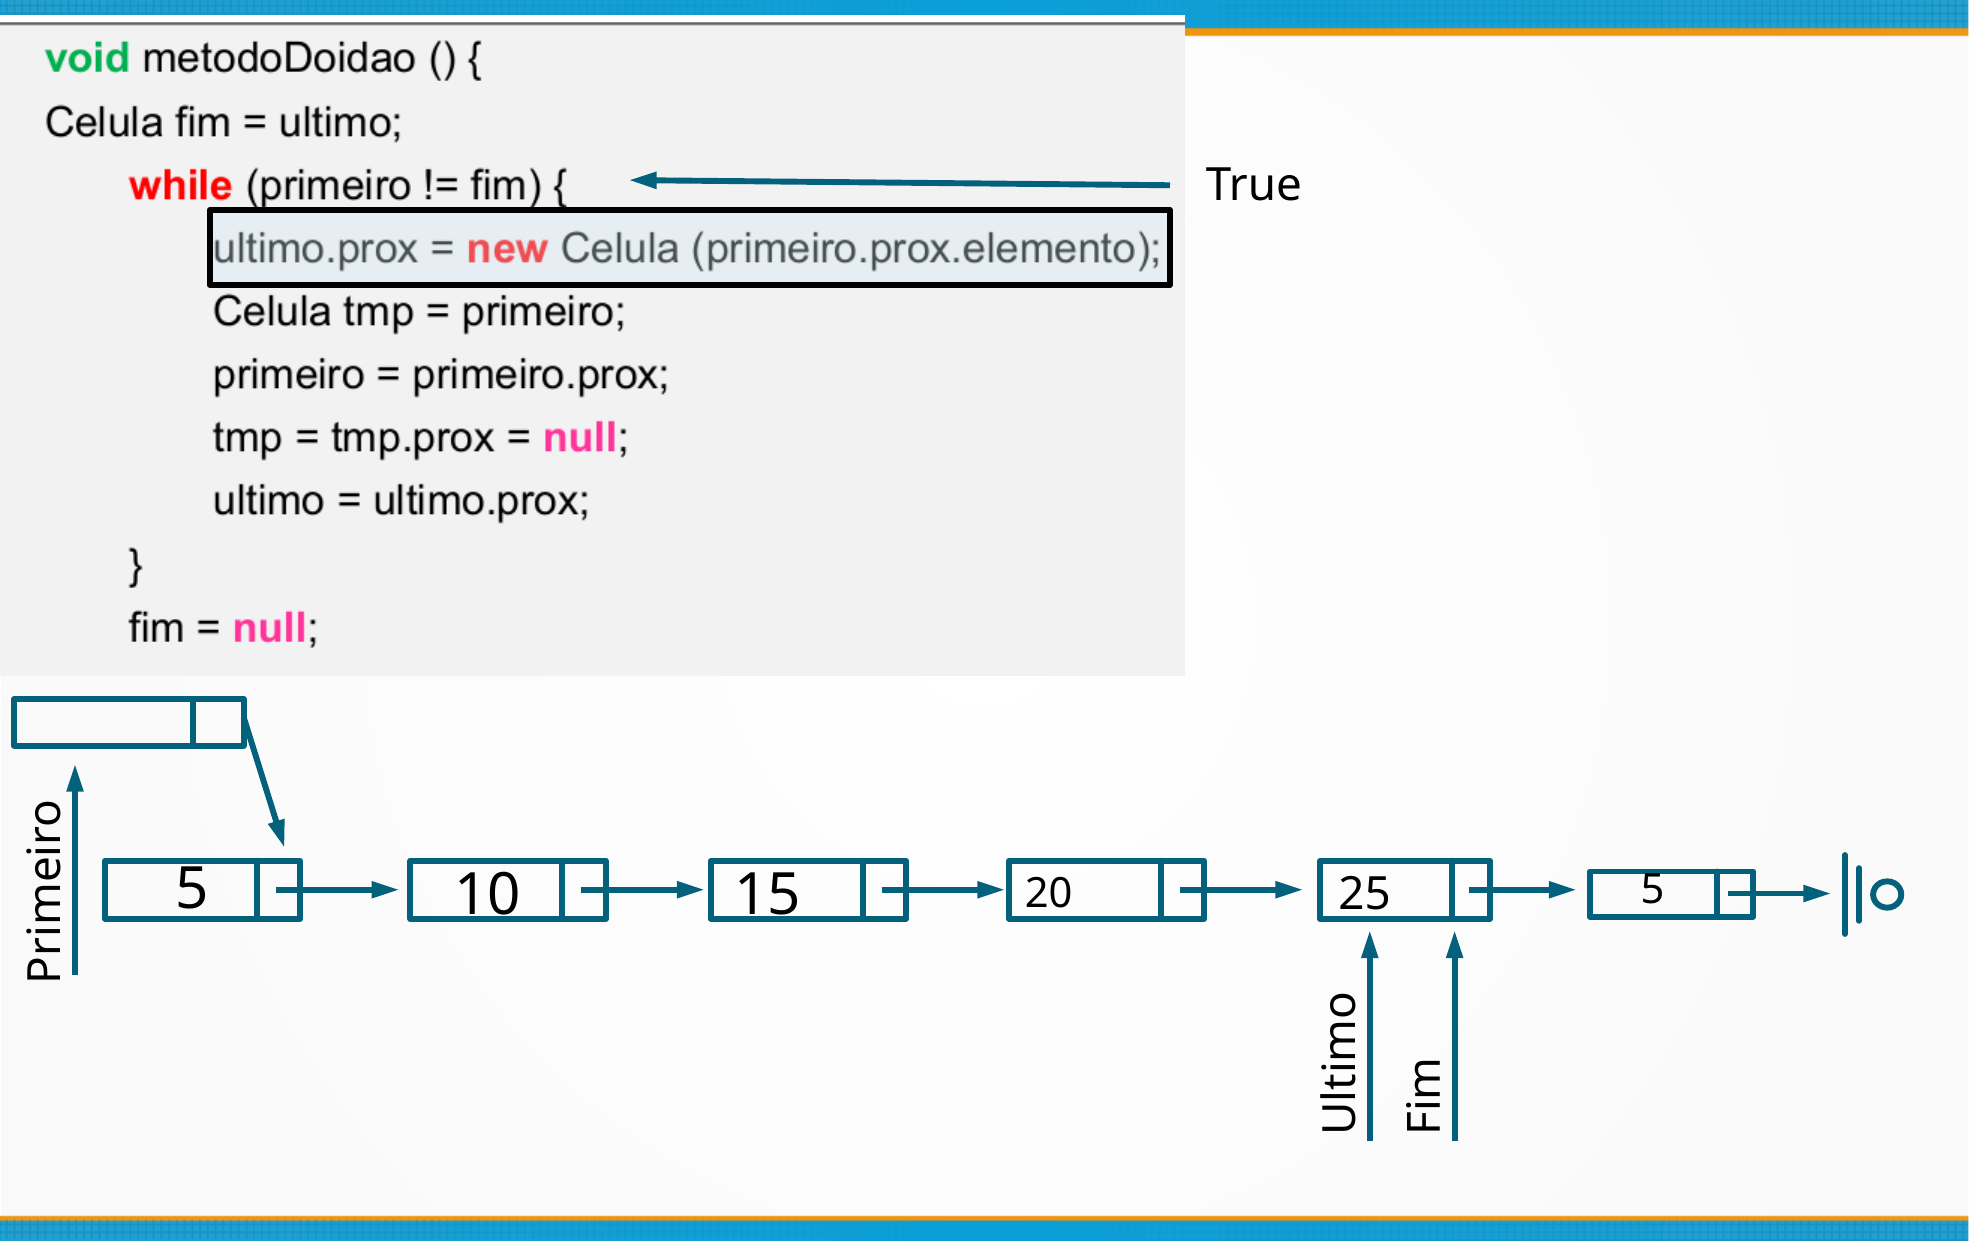

True
Primeiro
5
10
15
20
25
5
Ultimo
Fim